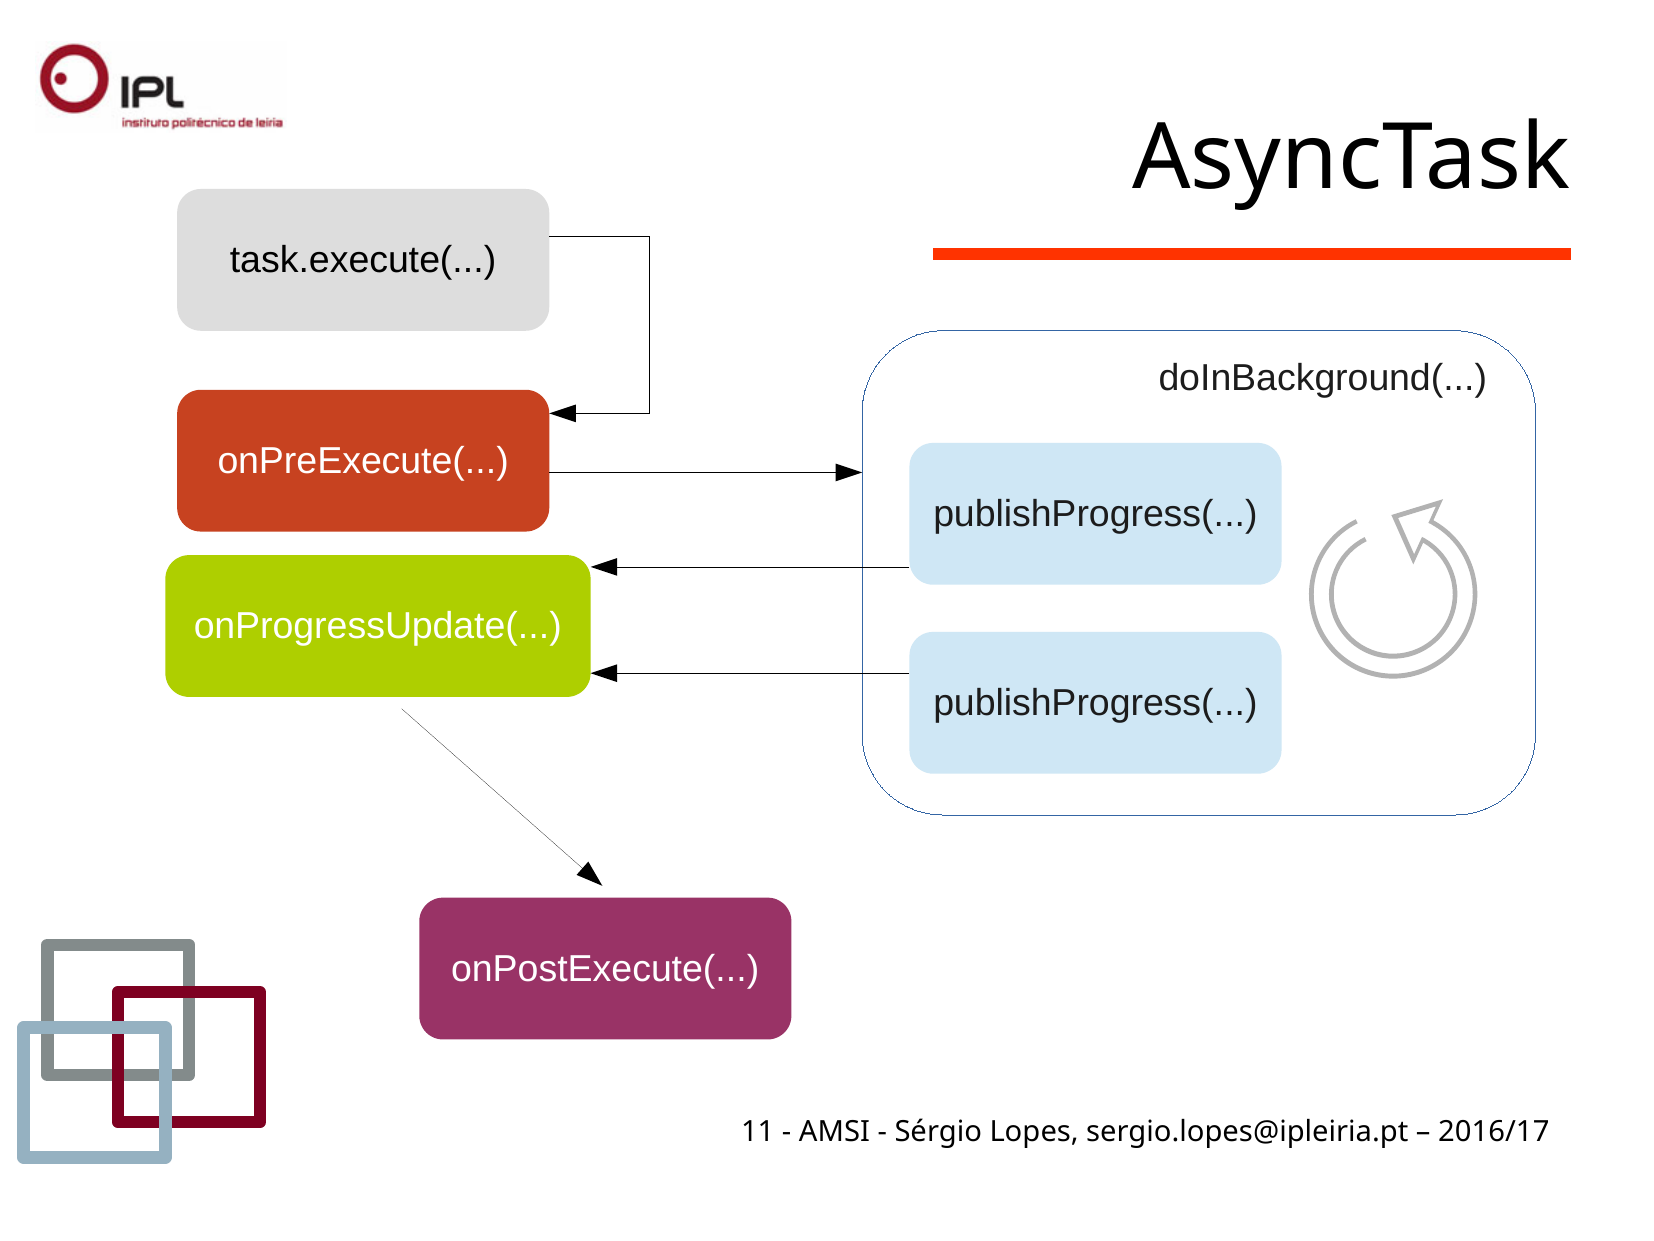

# AsyncTask
task.execute(...)
doInBackground(...)
onPreExecute(...)
publishProgress(...)
onProgressUpdate(...)
publishProgress(...)
onPostExecute(...)
11 - AMSI - Sérgio Lopes, sergio.lopes@ipleiria.pt – 2016/17